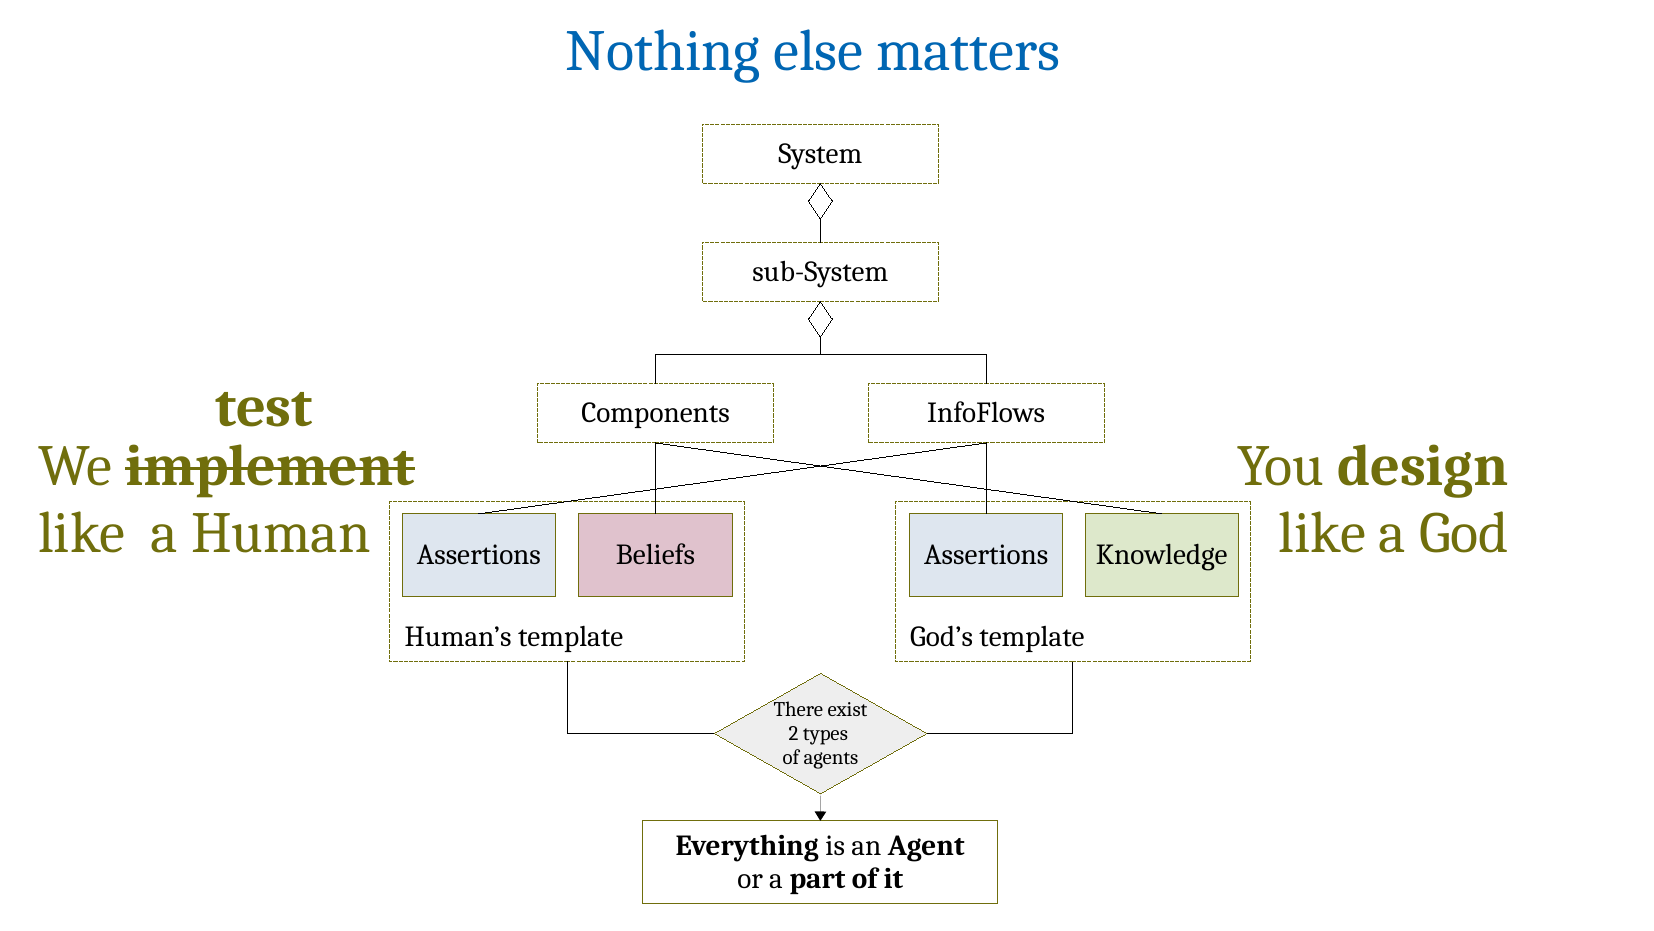

Nothing else matters
System
sub-System
test
Components
InfoFlows
We implement like a Human
You design like a God
Human’s template
God’s template
Assertions
Beliefs
Assertions
Knowledge
There exist
2 types
of agents
Everything is an Agent
or a part of it